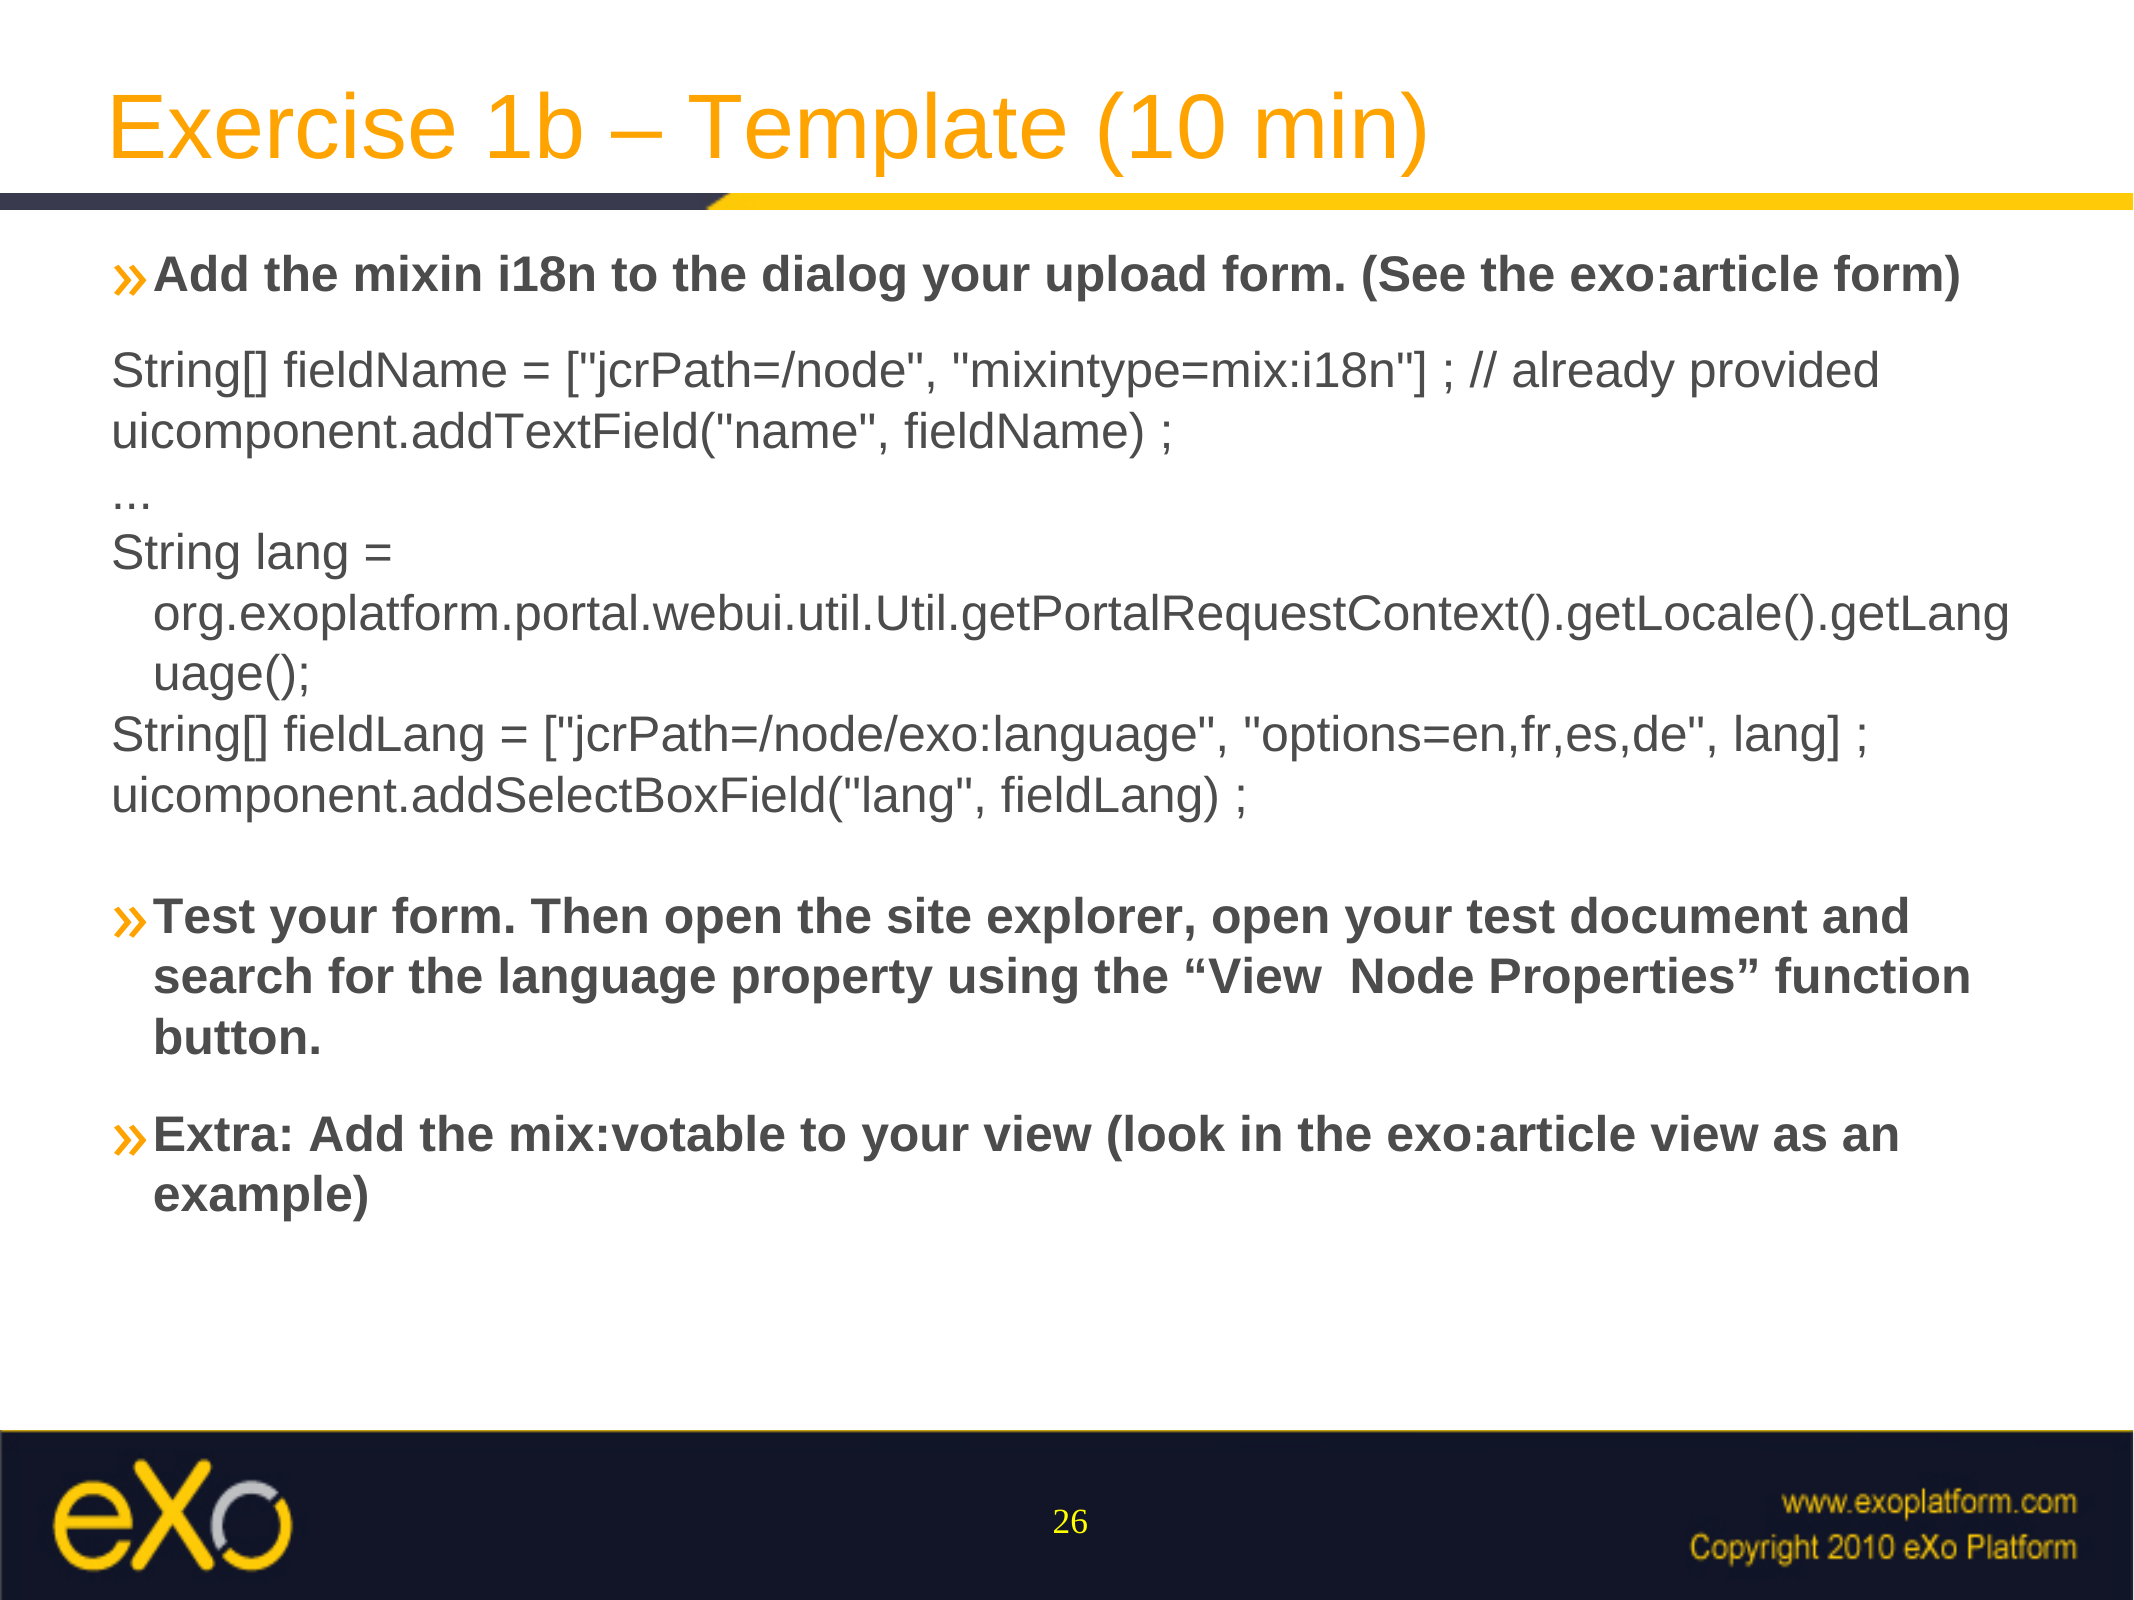

Exercise 1b – Template (10 min)
Add the mixin i18n to the dialog your upload form. (See the exo:article form)
String[] fieldName = ["jcrPath=/node", "mixintype=mix:i18n"] ; // already provided
uicomponent.addTextField("name", fieldName) ;
...
String lang = org.exoplatform.portal.webui.util.Util.getPortalRequestContext().getLocale().getLanguage();
String[] fieldLang = ["jcrPath=/node/exo:language", "options=en,fr,es,de", lang] ;
uicomponent.addSelectBoxField("lang", fieldLang) ;
Test your form. Then open the site explorer, open your test document and search for the language property using the “View Node Properties” function button.
Extra: Add the mix:votable to your view (look in the exo:article view as an example)